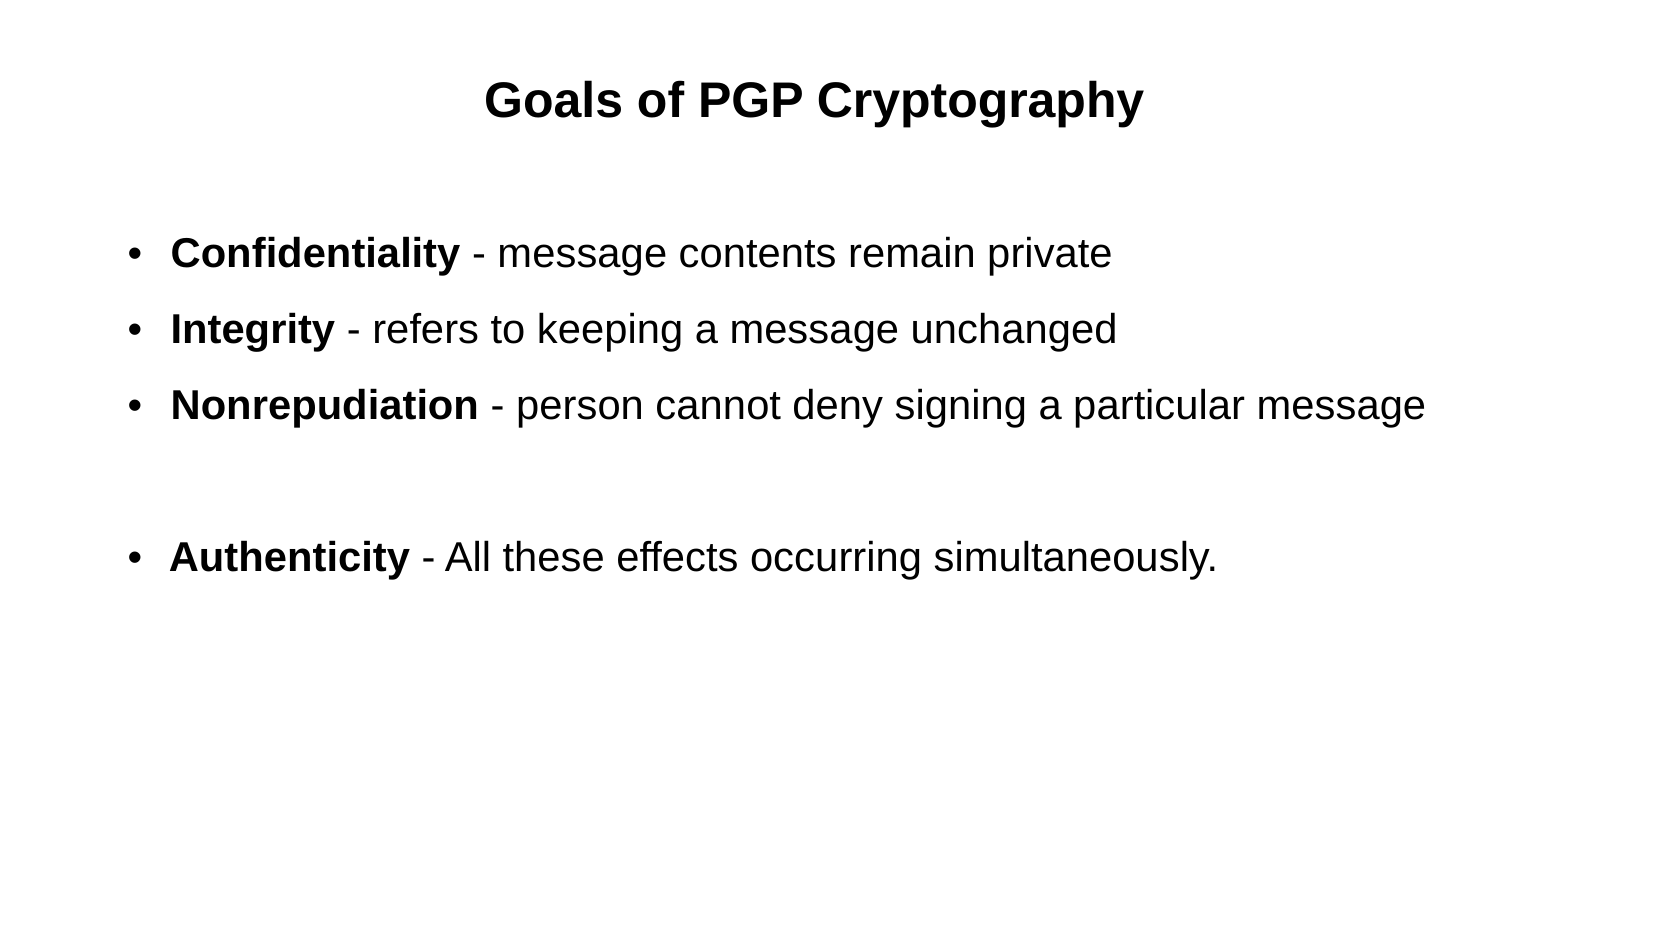

# Goals of PGP Cryptography
Confidentiality - message contents remain private
Integrity - refers to keeping a message unchanged
Nonrepudiation - person cannot deny signing a particular message
Authenticity - All these effects occurring simultaneously.